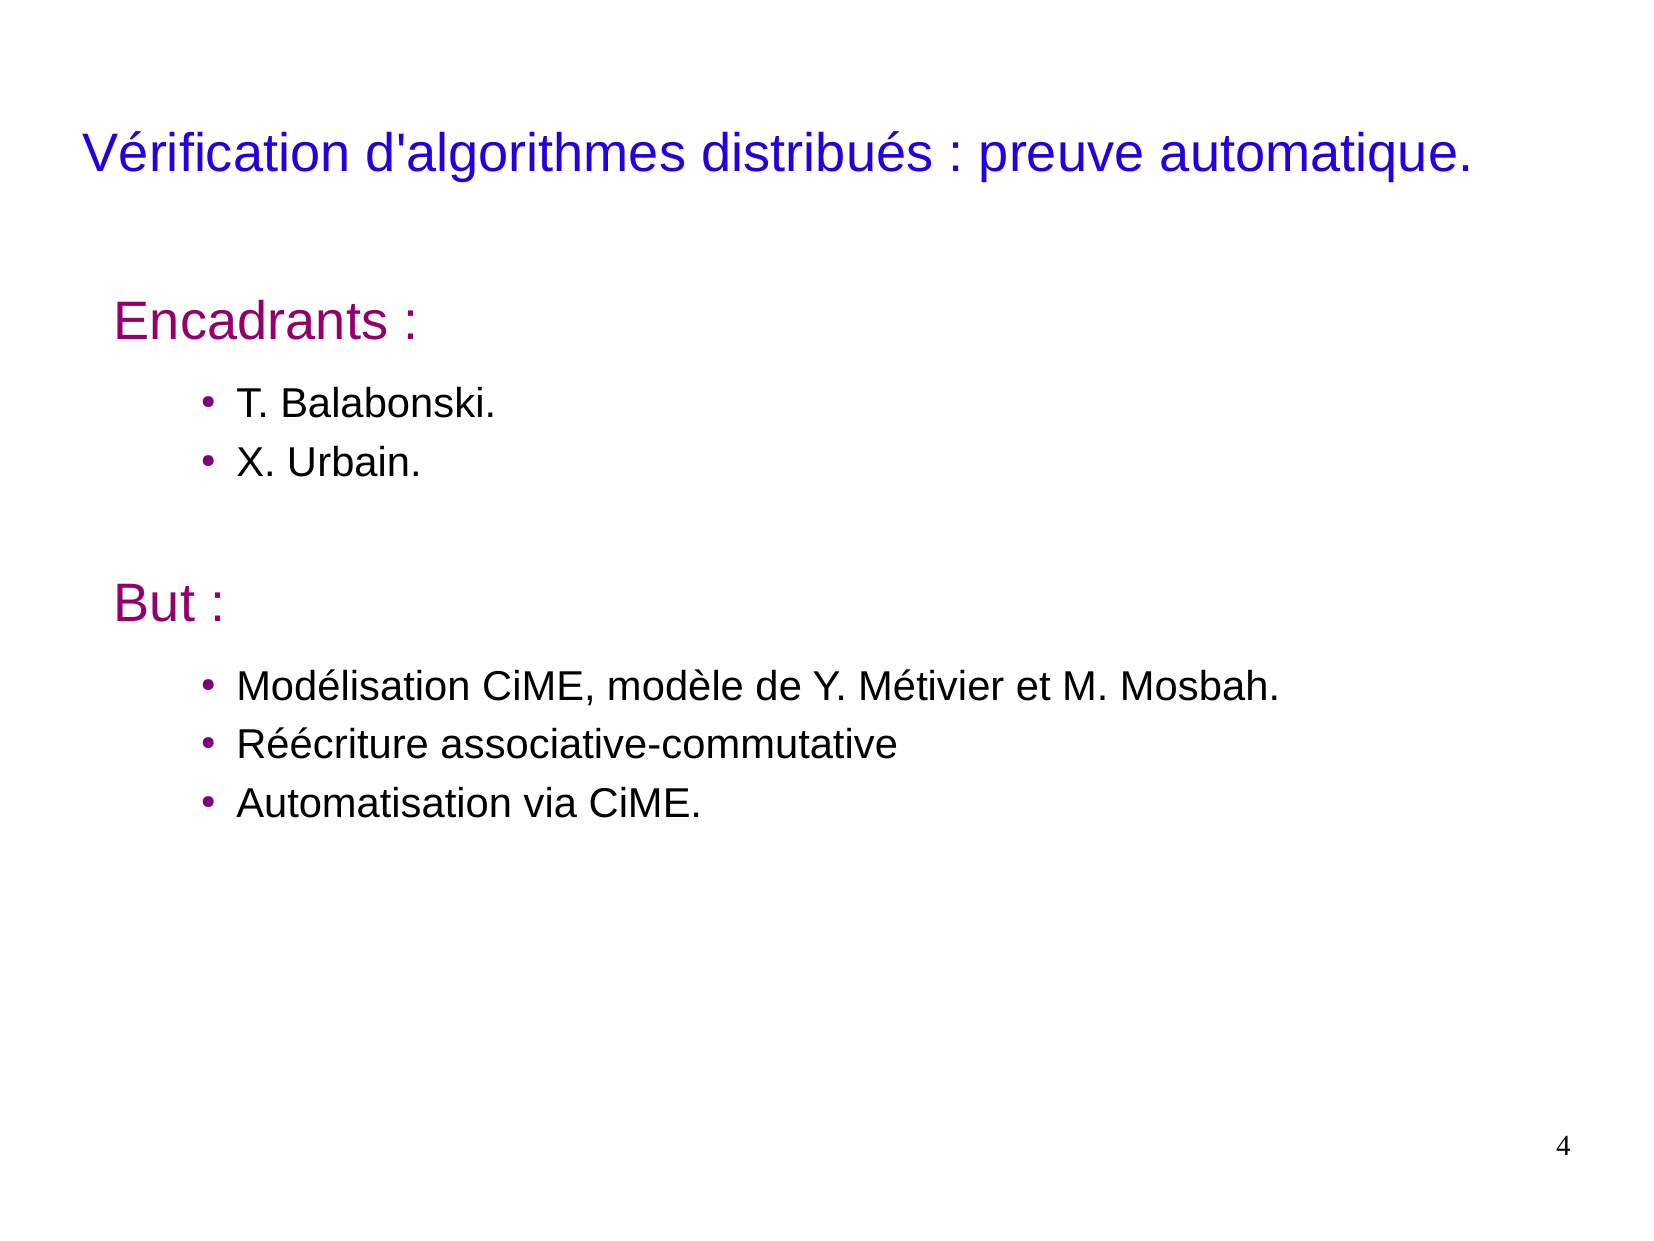

# Vérification d'algorithmes distribués : preuve automatique.
Encadrants :
T. Balabonski.
X. Urbain.
But :
Modélisation CiME, modèle de Y. Métivier et M. Mosbah.
Réécriture associative-commutative
Automatisation via CiME.
4